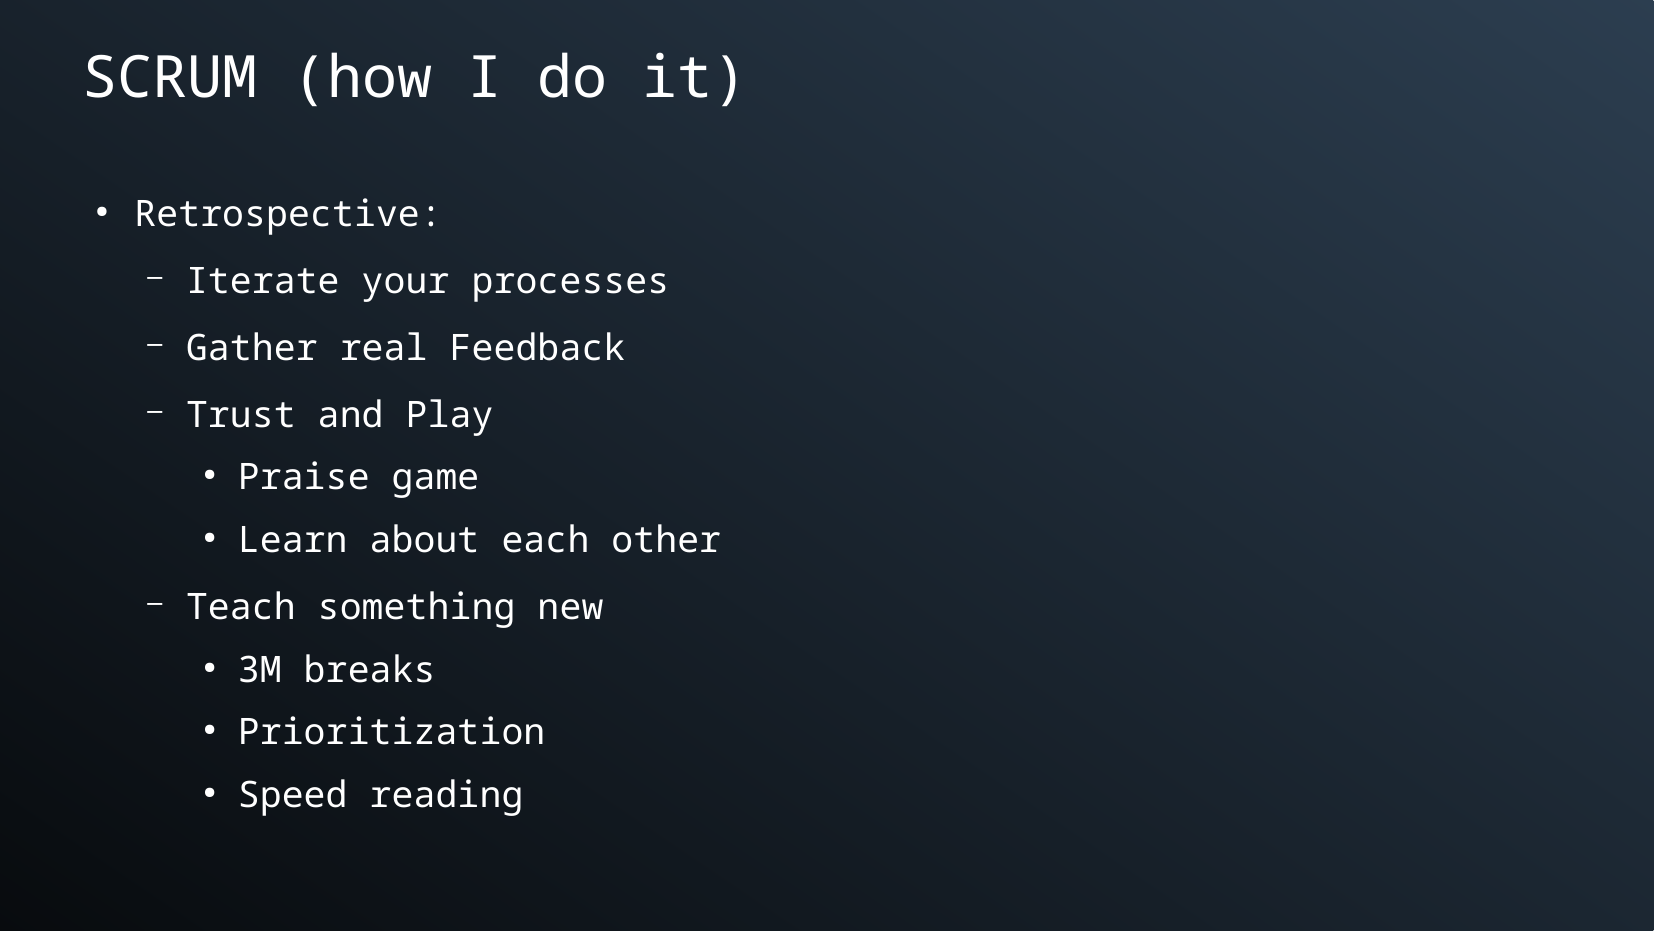

# SCRUM (how I do it)
Retrospective:
Iterate your processes
Gather real Feedback
Trust and Play
Praise game
Learn about each other
Teach something new
3M breaks
Prioritization
Speed reading